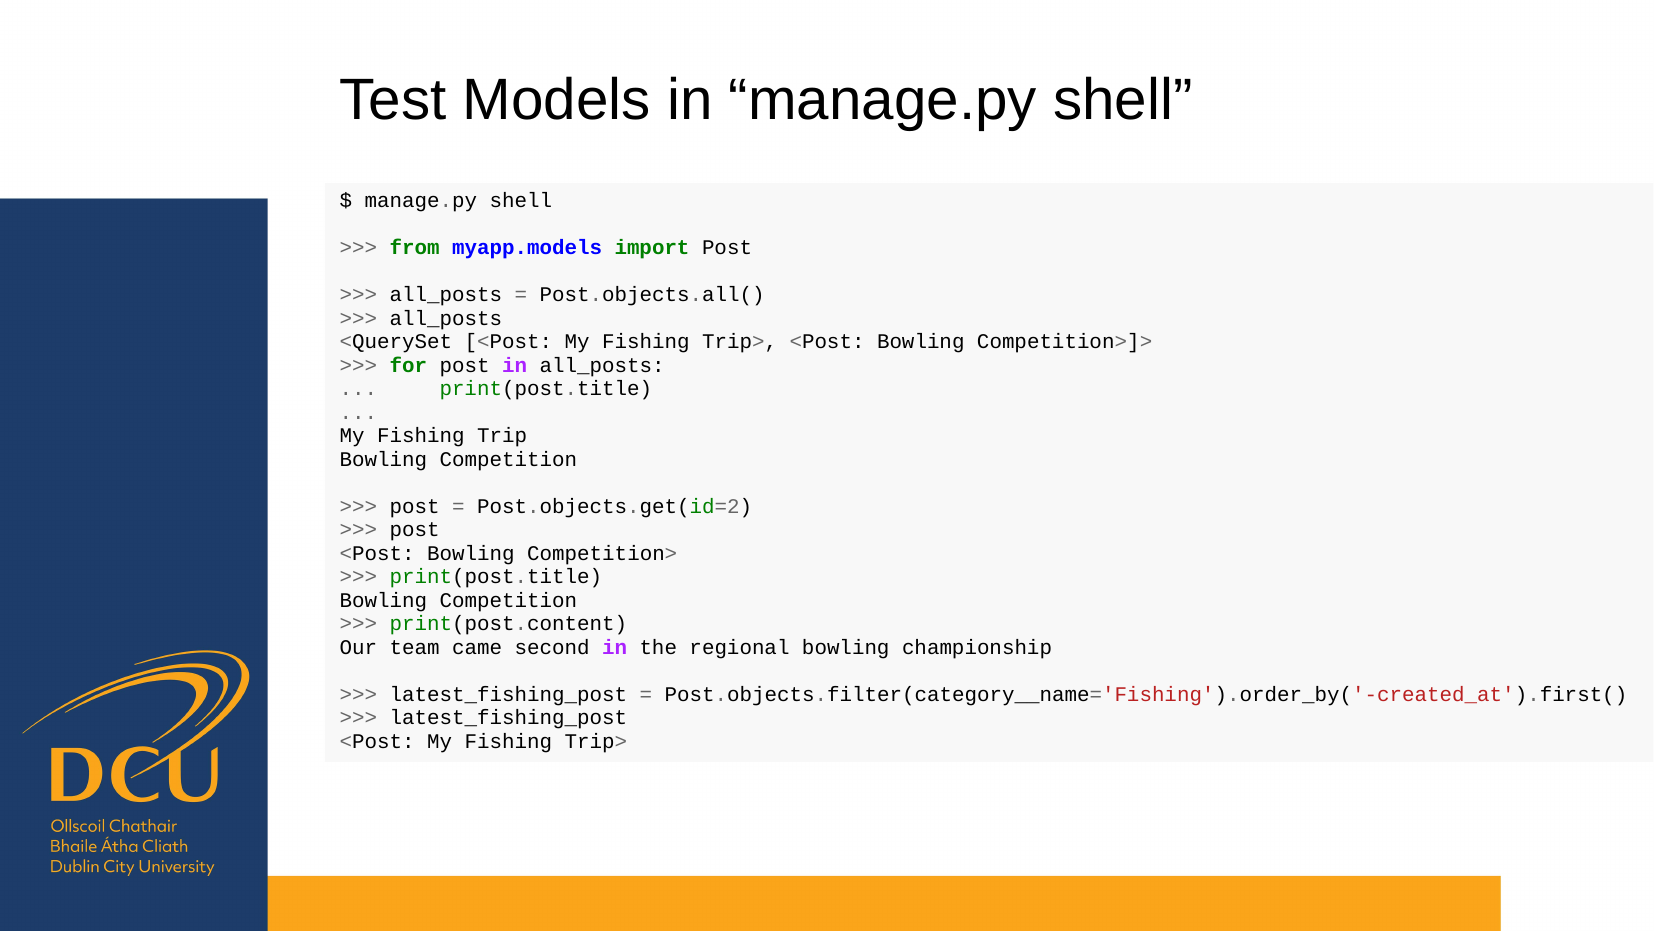

Test Models in “manage.py shell”
$ manage.py shell
>>> from myapp.models import Post
>>> all_posts = Post.objects.all()
>>> all_posts
<QuerySet [<Post: My Fishing Trip>, <Post: Bowling Competition>]>
>>> for post in all_posts:
... print(post.title)
...
My Fishing Trip
Bowling Competition
>>> post = Post.objects.get(id=2)
>>> post
<Post: Bowling Competition>
>>> print(post.title)
Bowling Competition
>>> print(post.content)
Our team came second in the regional bowling championship
>>> latest_fishing_post = Post.objects.filter(category__name='Fishing').order_by('-created_at').first()
>>> latest_fishing_post
<Post: My Fishing Trip>